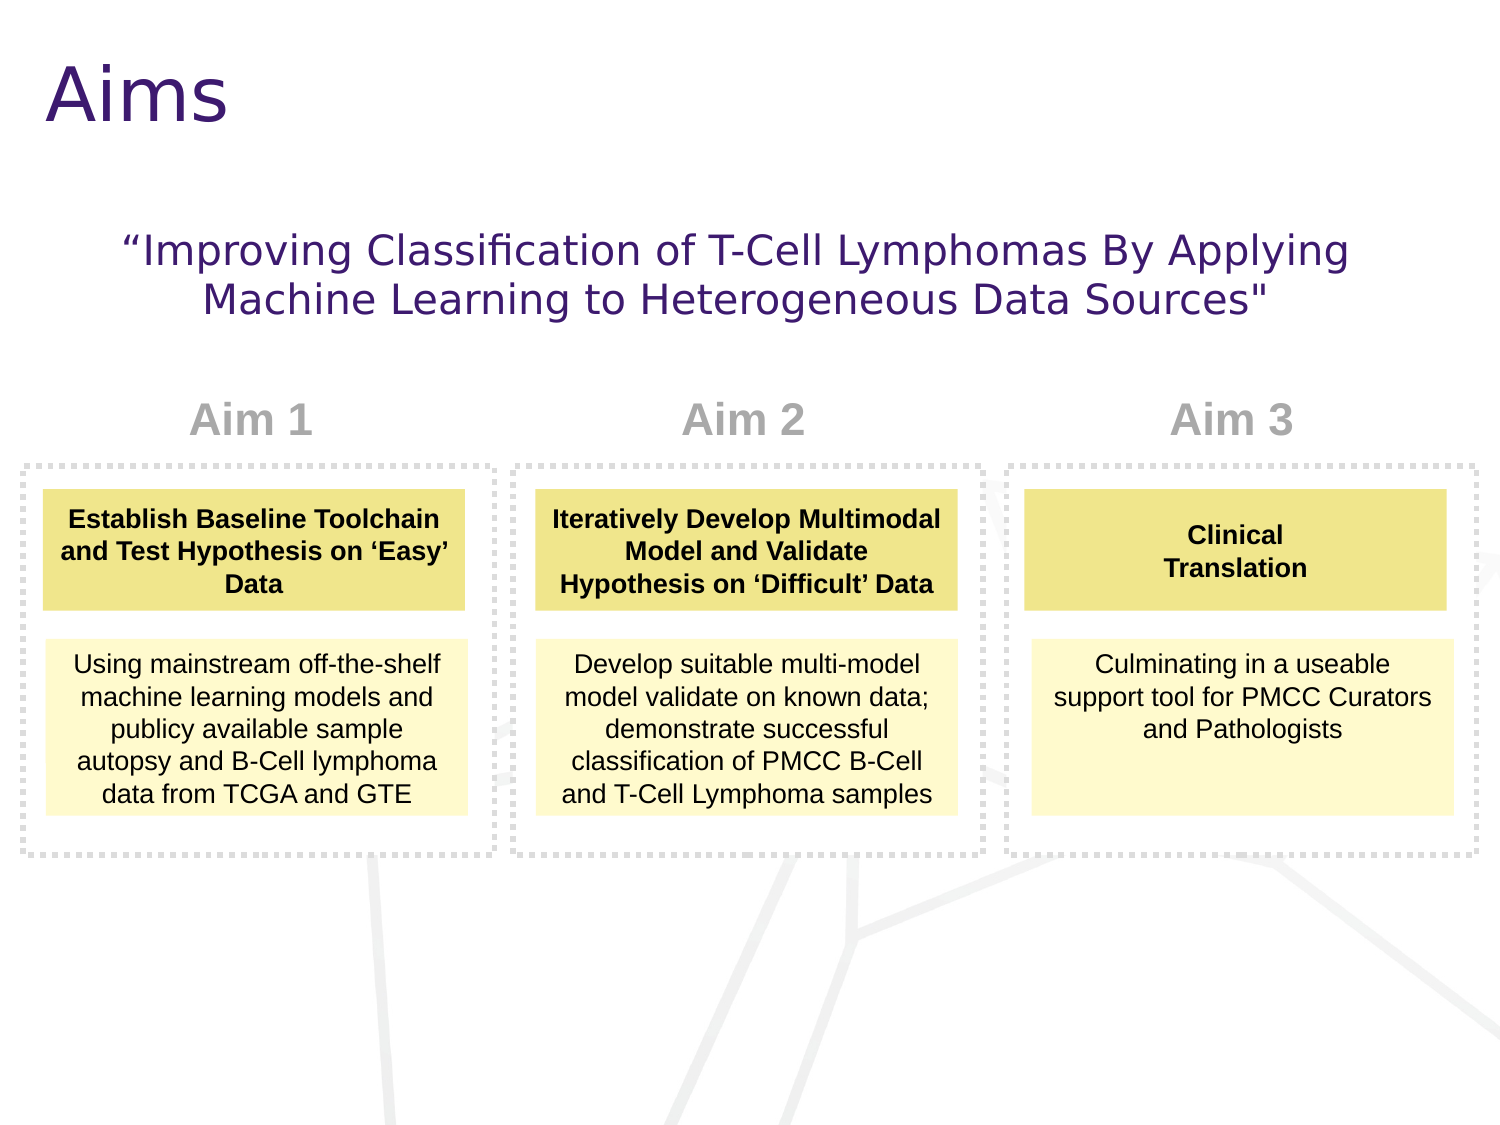

# Aims
“Improving Classification of T-Cell Lymphomas By Applying Machine Learning to Heterogeneous Data Sources"
Aim 3
Aim 1
Aim 2
Establish Baseline Toolchain and Test Hypothesis on ‘Easy’ Data
Iteratively Develop Multimodal Model and Validate Hypothesis on ‘Difficult’ Data
Clinical
Translation
Using mainstream off-the-shelf machine learning models and publicy available sample autopsy and B-Cell lymphoma data from TCGA and GTE
Develop suitable multi-model model validate on known data; demonstrate successful classification of PMCC B-Cell and T-Cell Lymphoma samples
Culminating in a useable support tool for PMCC Curators and Pathologists
Using ‘off-the-shelf’ maching learning models and publicy available data